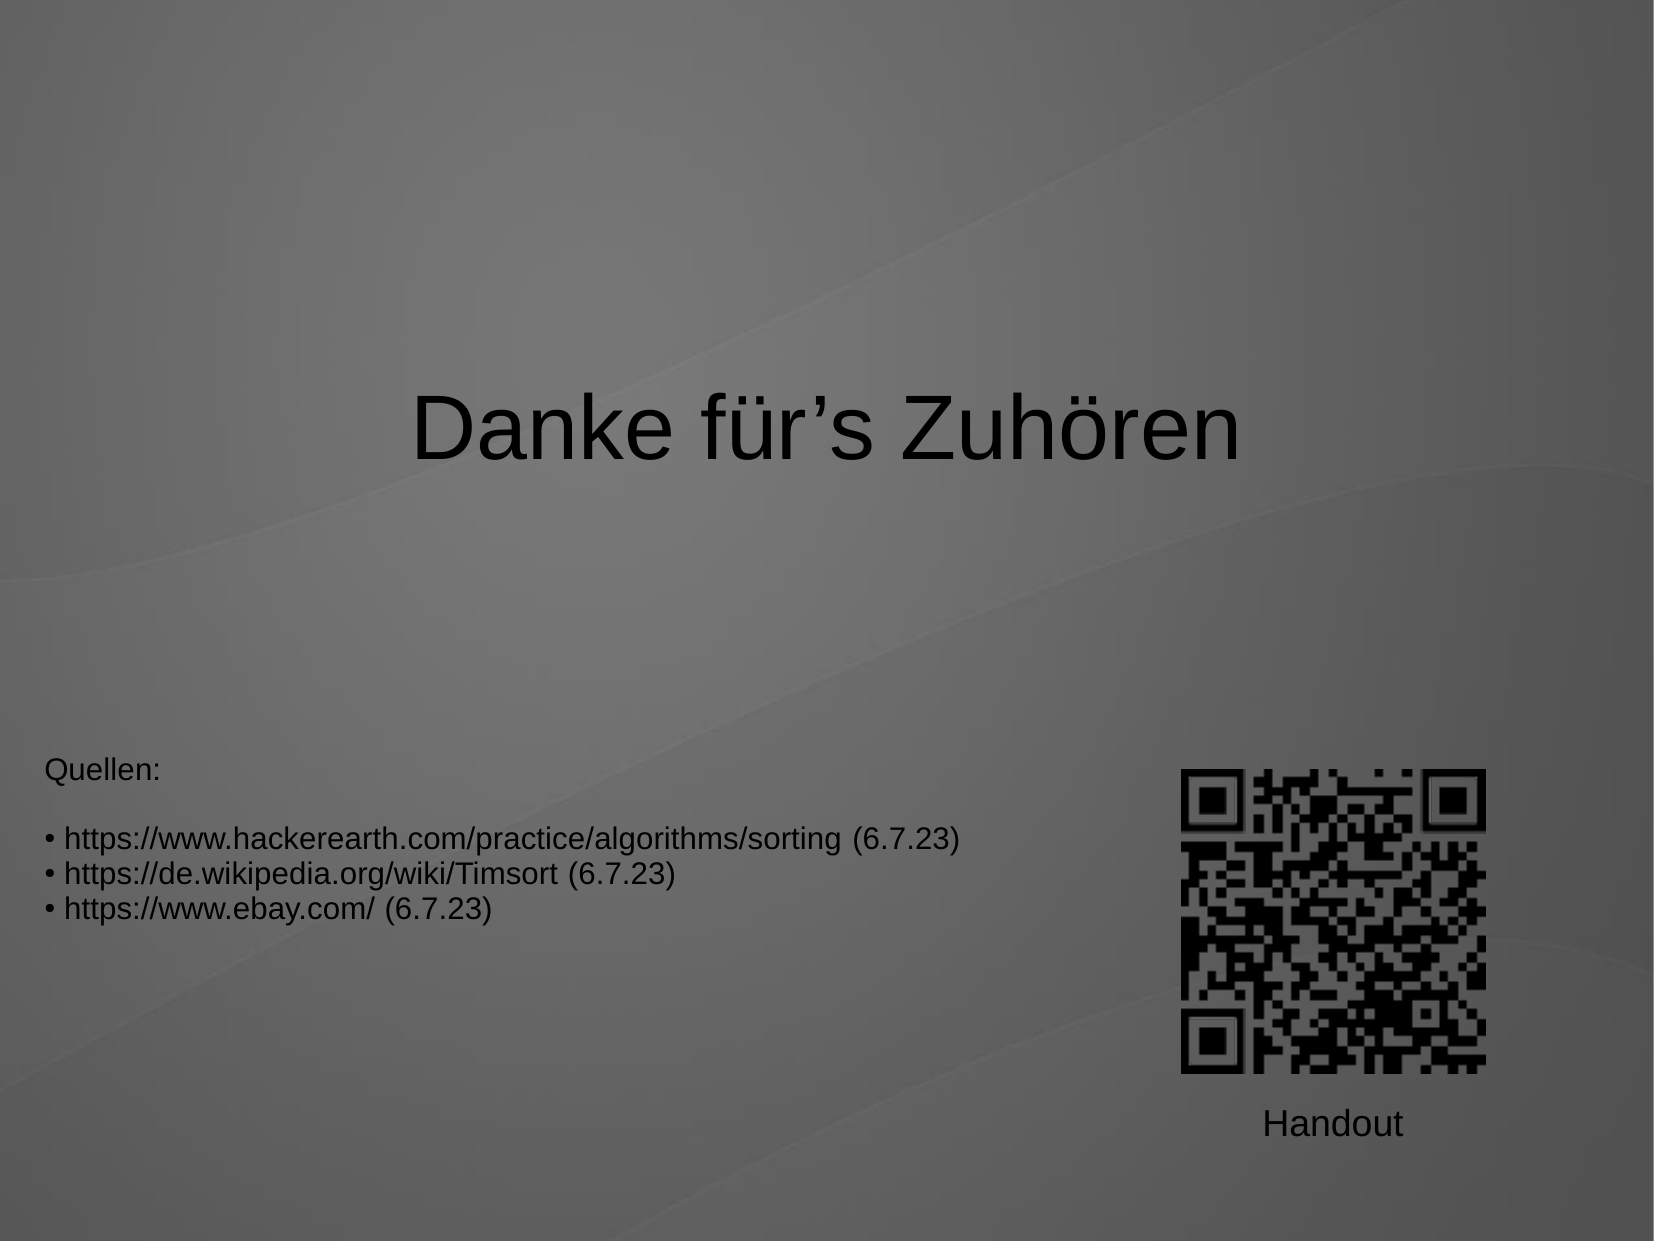

# Danke für’s Zuhören
Quellen:
 https://www.hackerearth.com/practice/algorithms/sorting (6.7.23)
 https://de.wikipedia.org/wiki/Timsort (6.7.23)
 https://www.ebay.com/ (6.7.23)
Handout